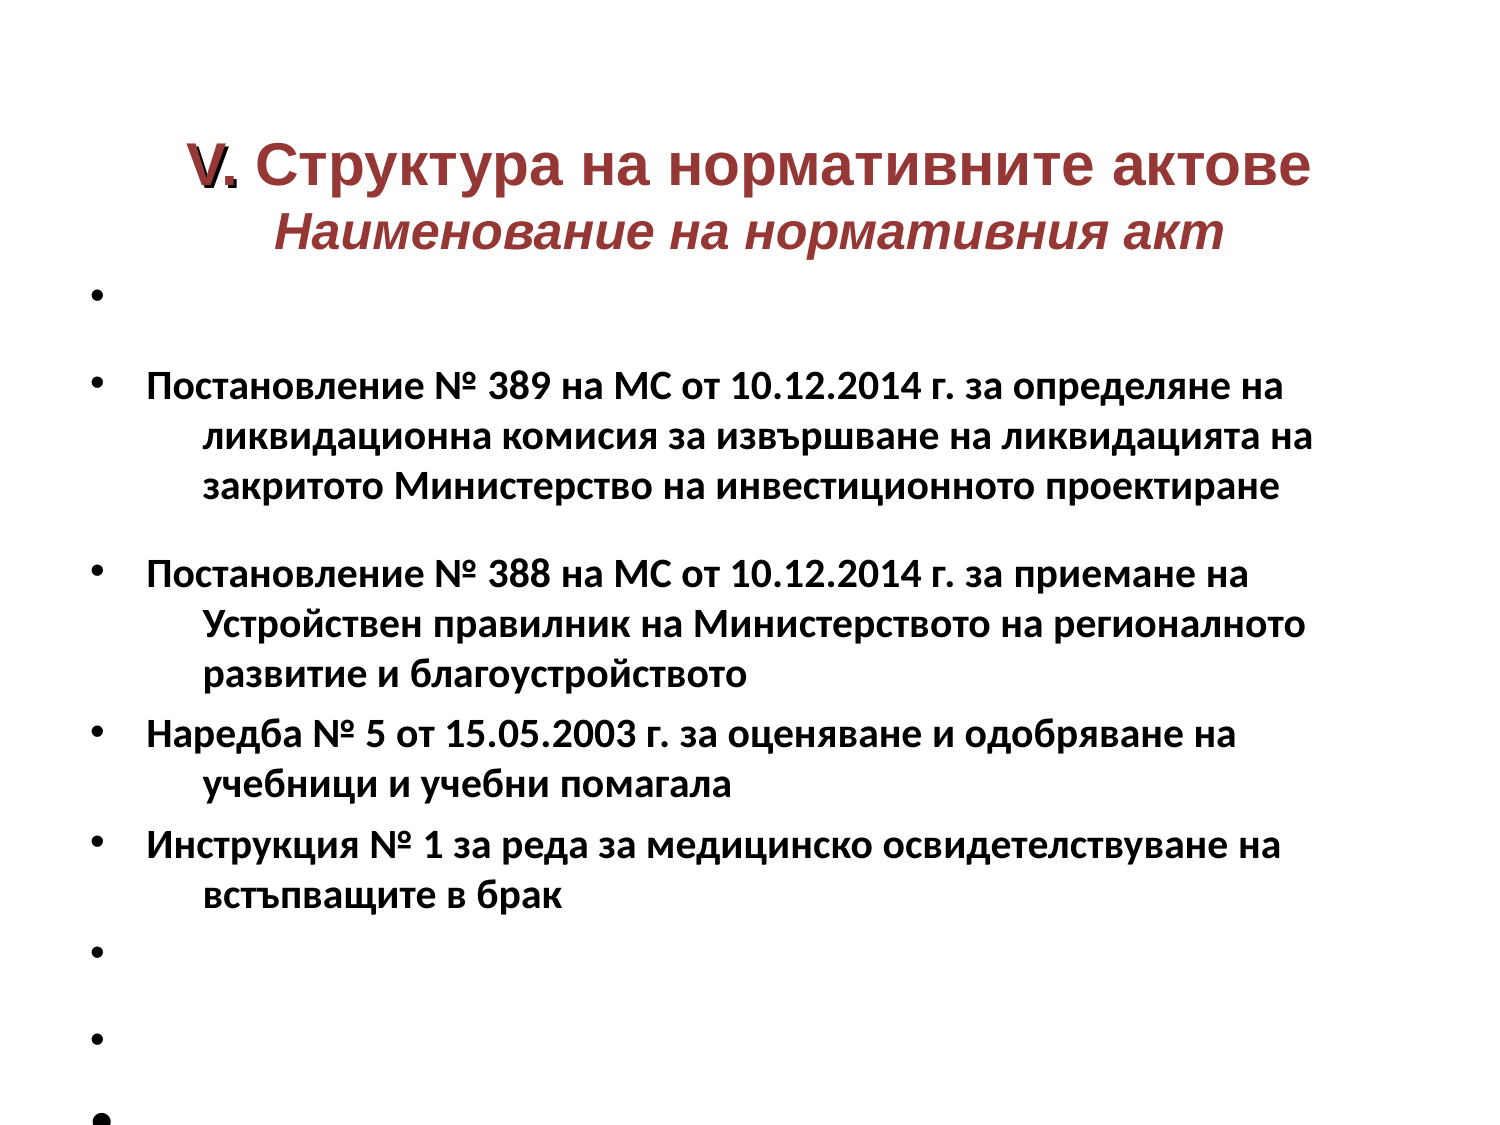

# V. Структура на нормативните актове Наименование на нормативния акт
Постановление № 389 на МС от 10.12.2014 г. за определяне на ликвидационна комисия за извършване на ликвидацията на закритото Министерство на инвестиционното проектиране
Постановление № 388 на МС от 10.12.2014 г. за приемане на Устройствен правилник на Министерството на регионалното развитие и благоустройството
Наредба № 5 от 15.05.2003 г. за оценяване и одобряване на учебници и учебни помагала
Инструкция № 1 за реда за медицинско освидетелствуване на встъпващите в брак